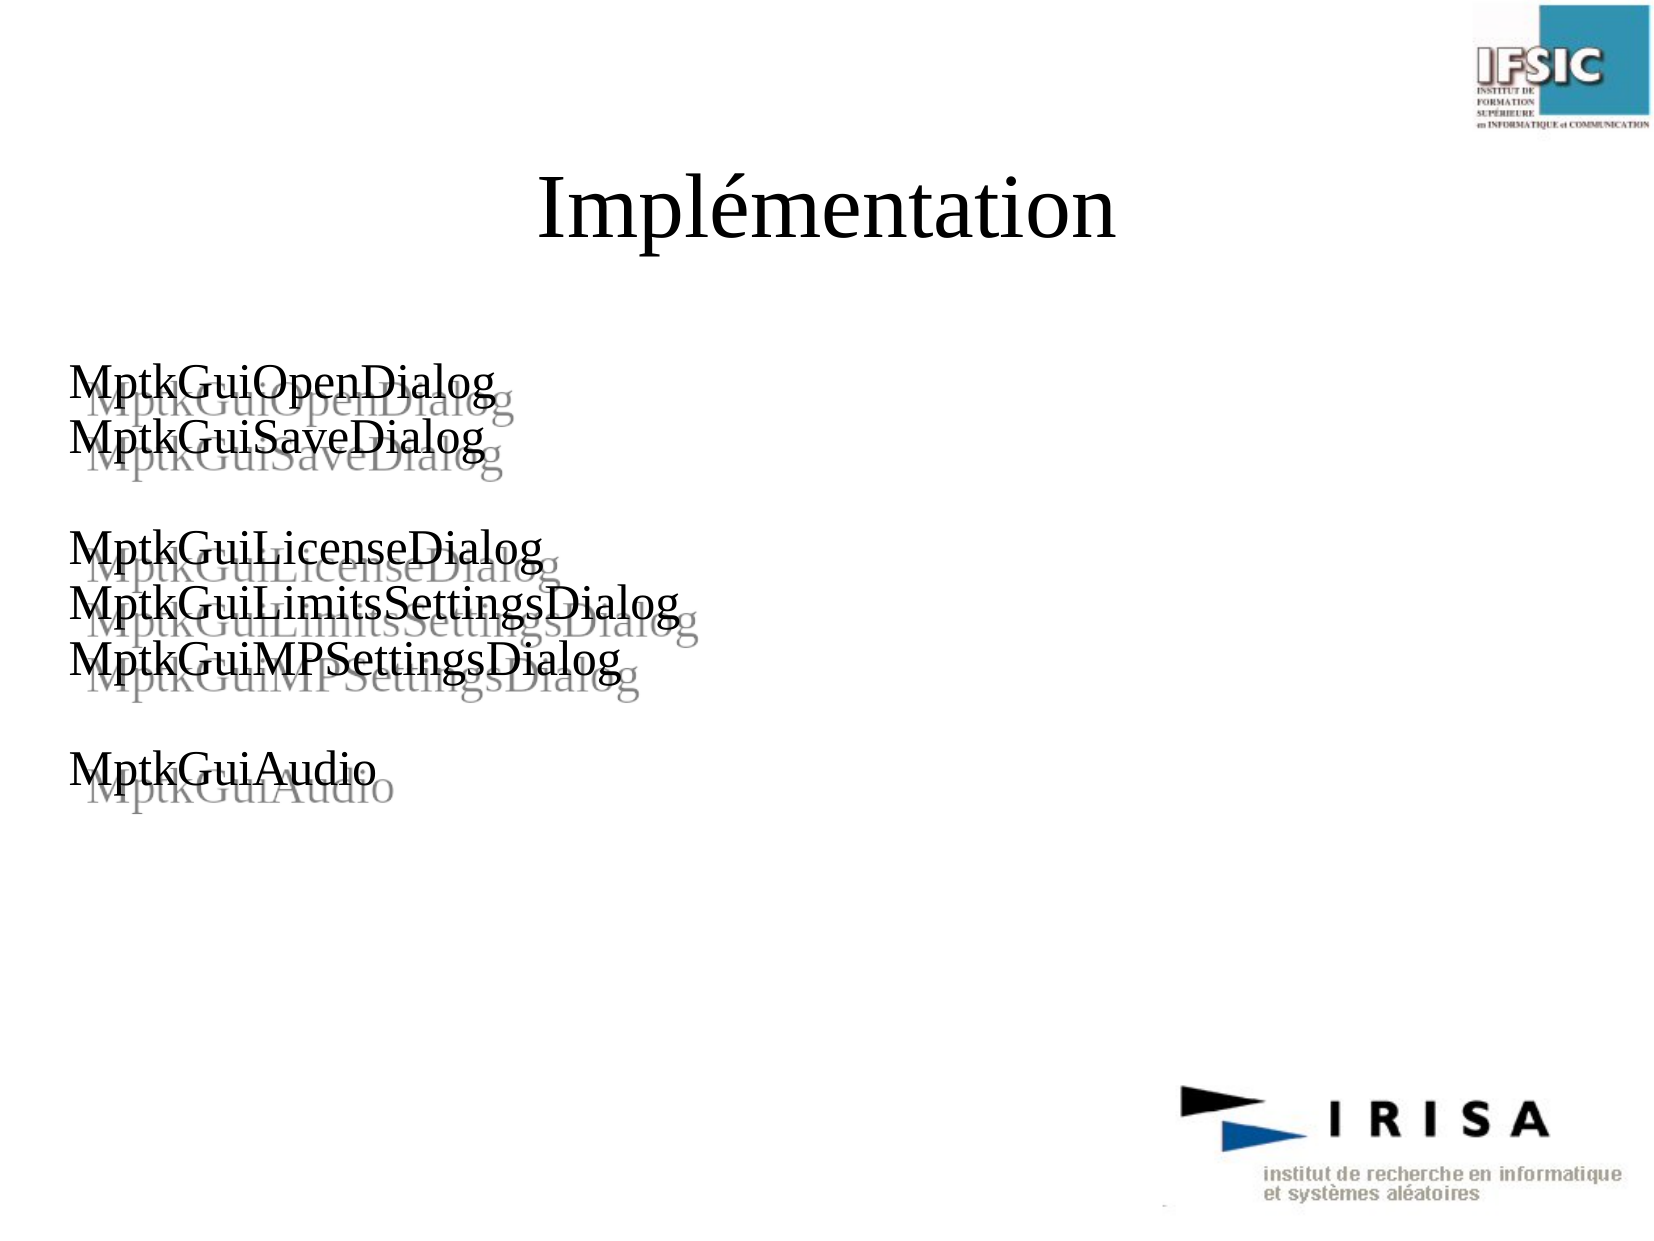

# Implémentation
MptkGuiOpenDialog
MptkGuiSaveDialog
MptkGuiLicenseDialog
MptkGuiLimitsSettingsDialog
MptkGuiMPSettingsDialog
MptkGuiAudio